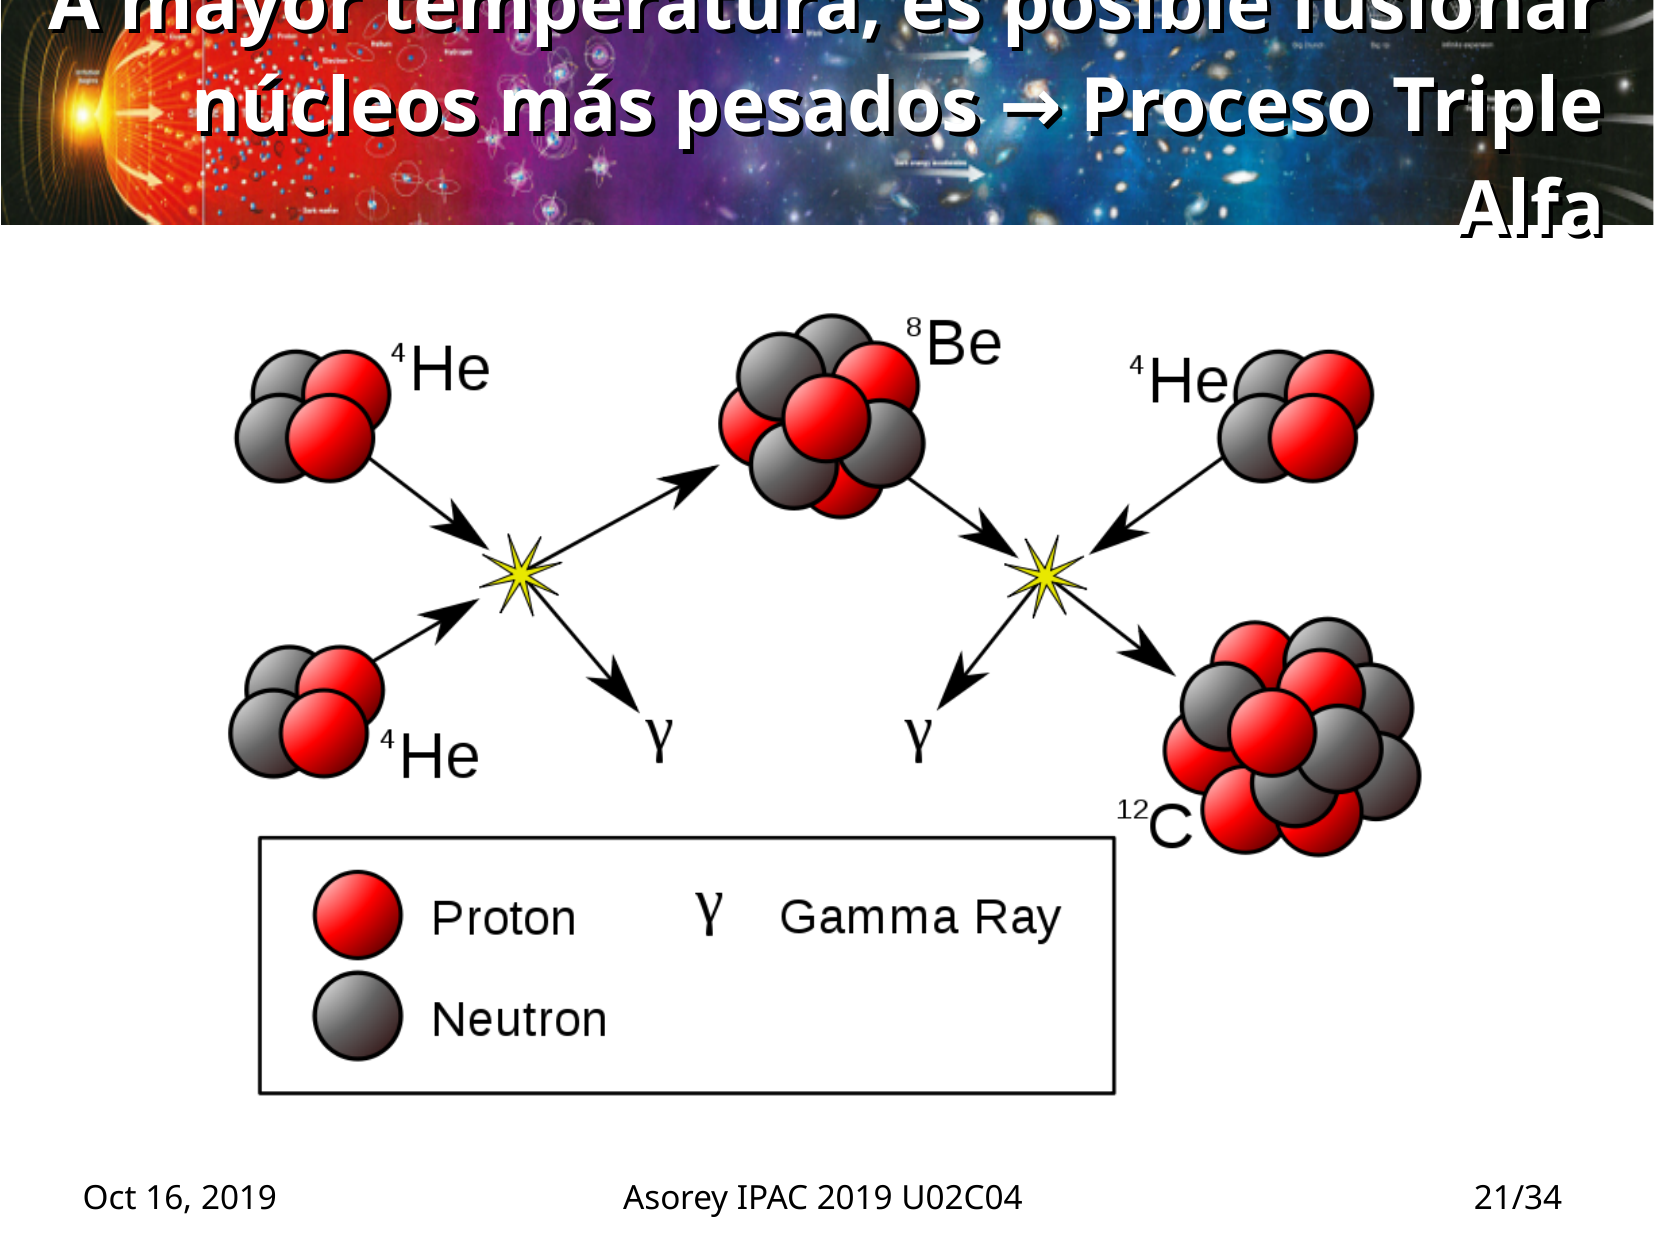

# A mayor temperatura, es posible fusionar núcleos más pesados → Proceso Triple Alfa
Oct 16, 2019
Asorey IPAC 2019 U02C04
21